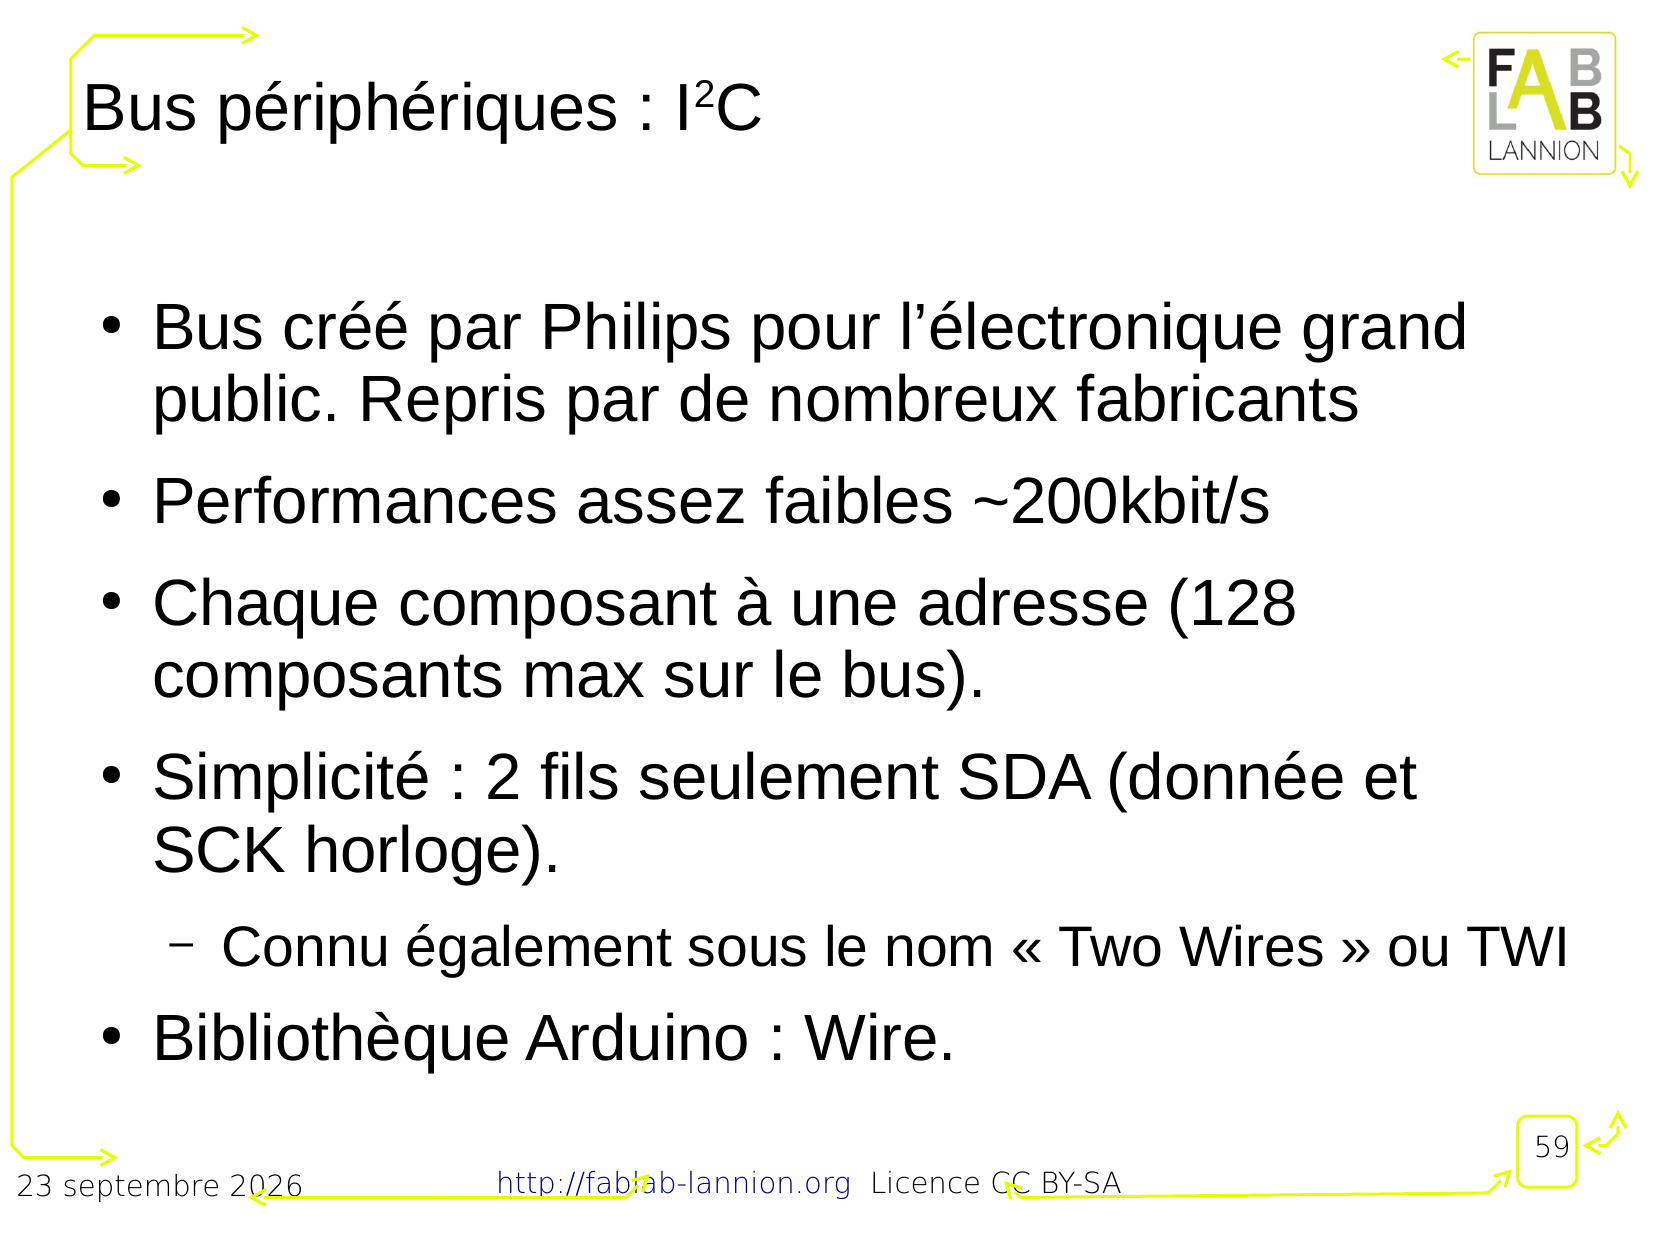

# Bus périphériques : I2C
Bus créé par Philips pour l’électronique grand public. Repris par de nombreux fabricants
Performances assez faibles ~200kbit/s
Chaque composant à une adresse (128 composants max sur le bus).
Simplicité : 2 fils seulement SDA (donnée et SCK horloge).
Connu également sous le nom « Two Wires » ou TWI
Bibliothèque Arduino : Wire.
59